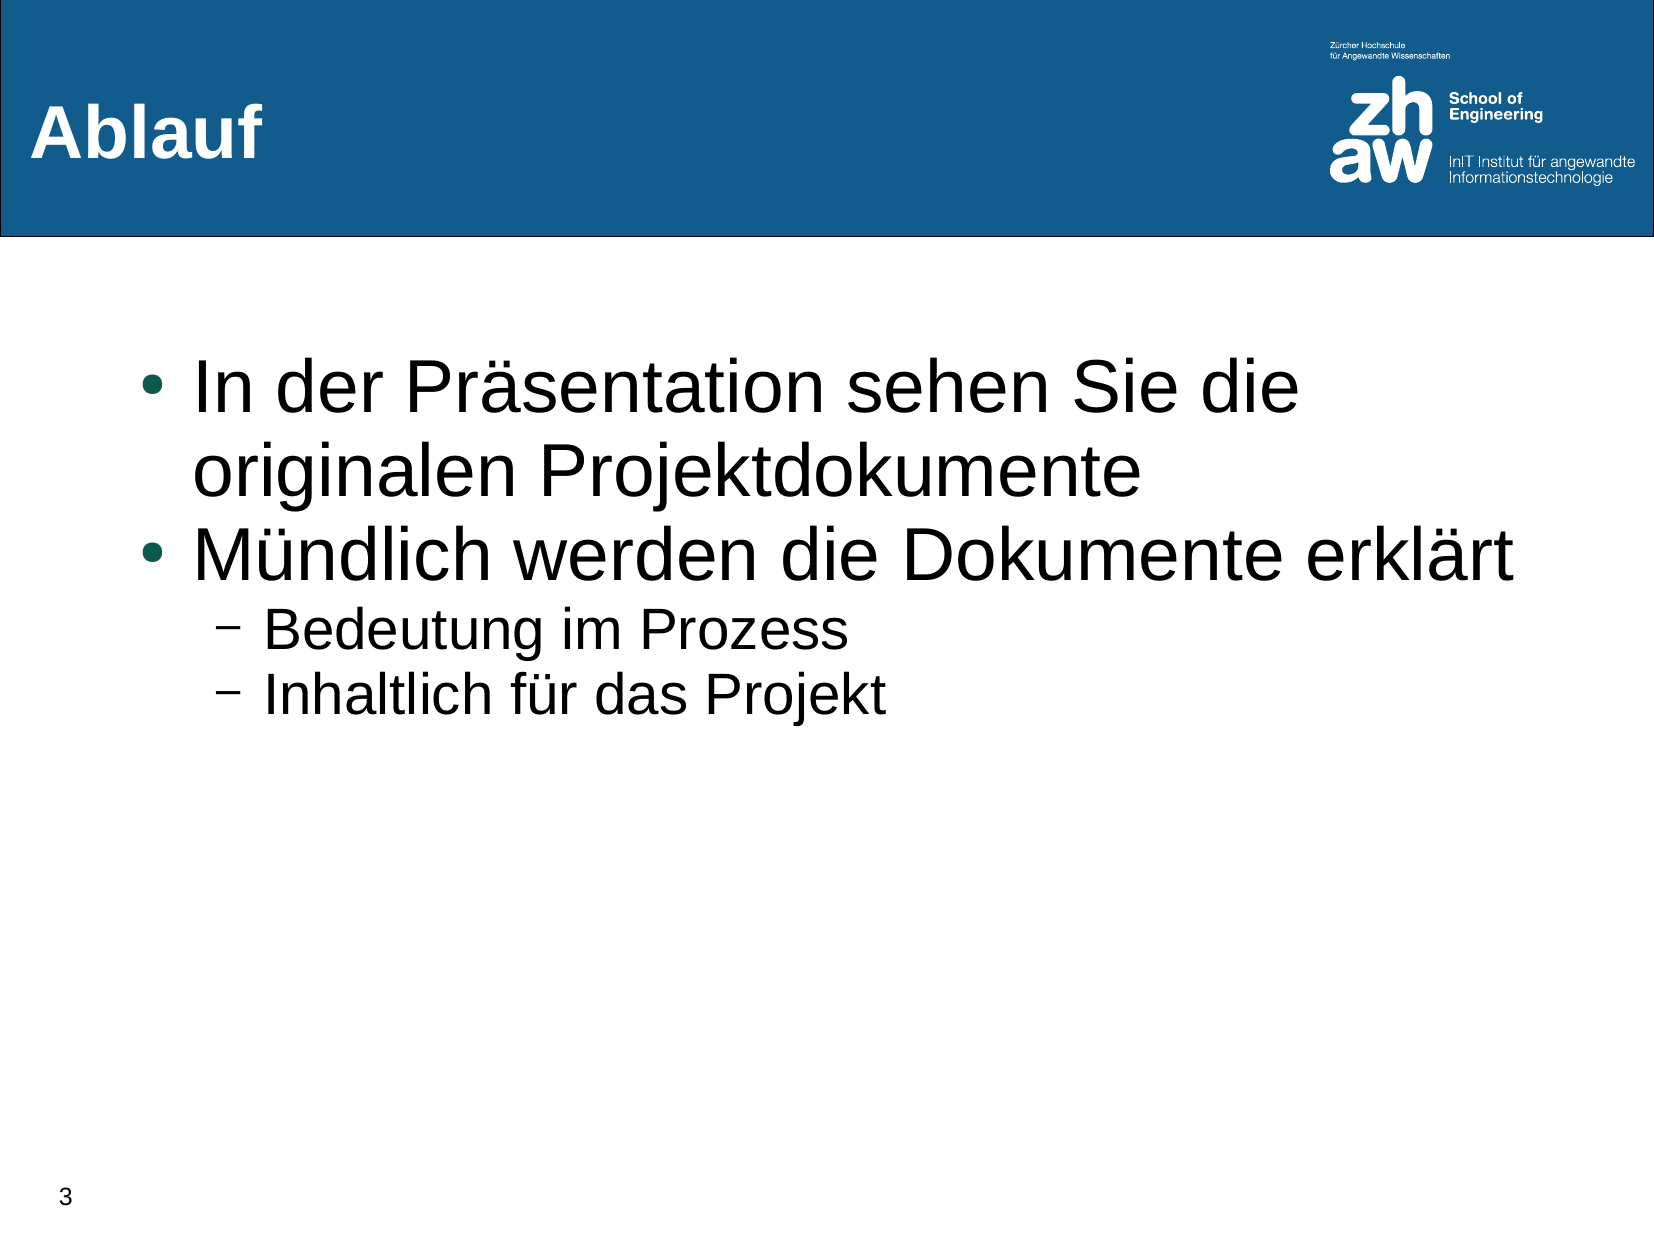

# Ablauf
In der Präsentation sehen Sie die originalen Projektdokumente
Mündlich werden die Dokumente erklärt
Bedeutung im Prozess
Inhaltlich für das Projekt